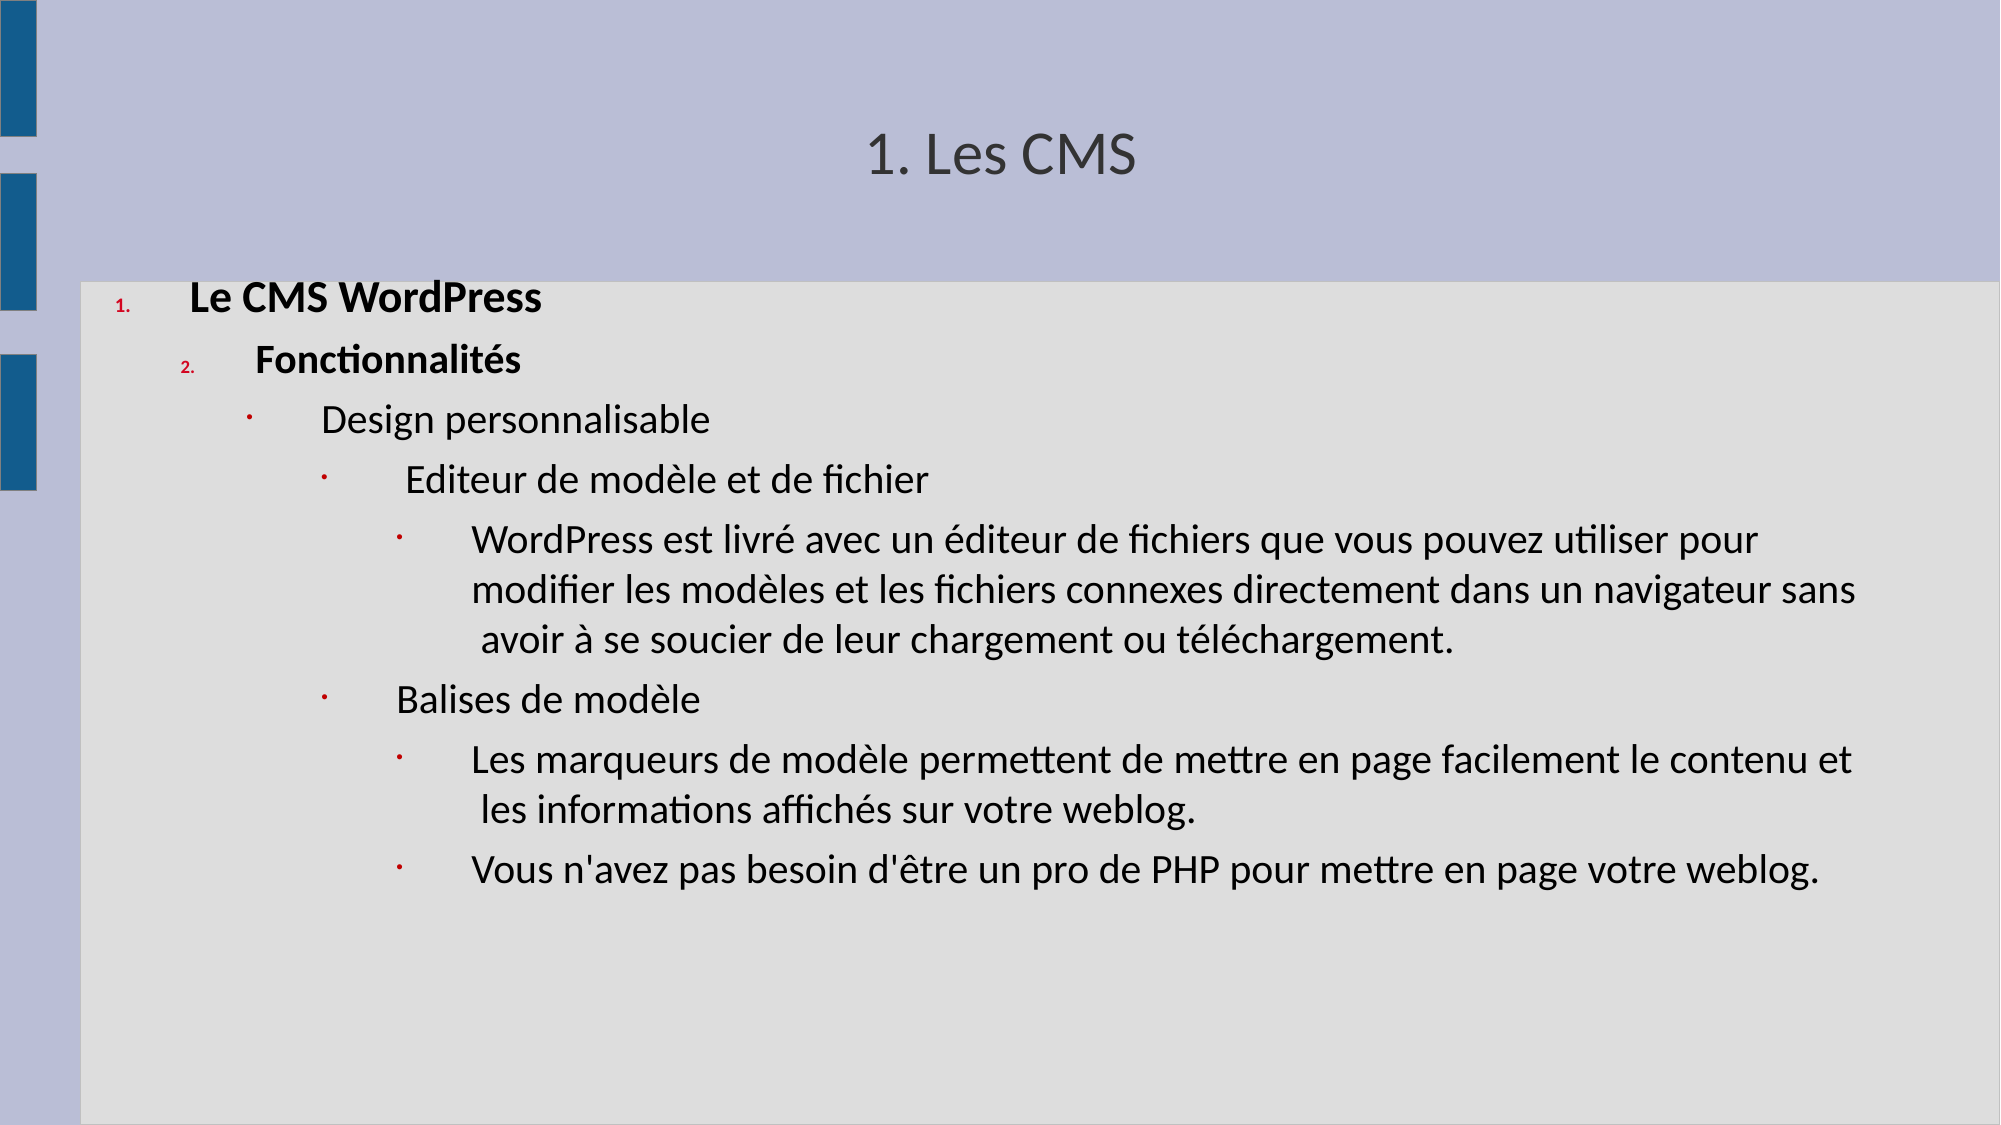

# 1. Les CMS
Le CMS WordPress
Fonctionnalités
Design personnalisable
Editeur de modèle et de fichier
WordPress est livré avec un éditeur de fichiers que vous pouvez utiliser pour modifier les modèles et les fichiers connexes directement dans un navigateur sans avoir à se soucier de leur chargement ou téléchargement.
Balises de modèle
Les marqueurs de modèle permettent de mettre en page facilement le contenu et les informations affichés sur votre weblog.
Vous n'avez pas besoin d'être un pro de PHP pour mettre en page votre weblog.